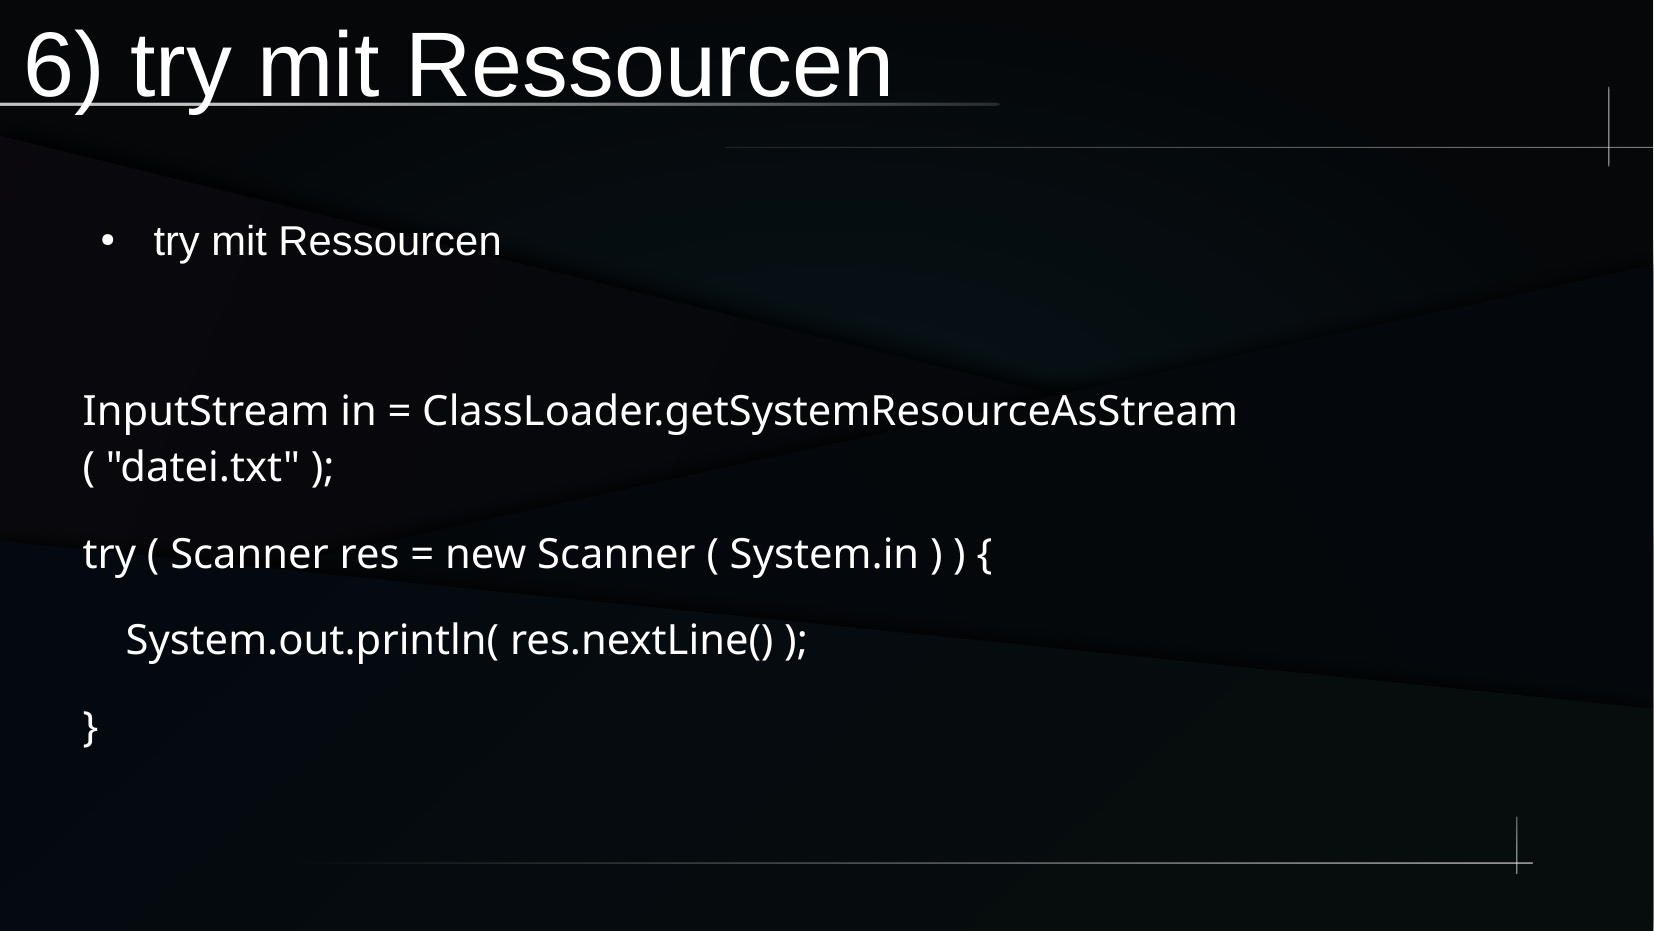

6) try mit Ressourcen
# try mit Ressourcen
InputStream in = ClassLoader.getSystemResourceAsStream ( "datei.txt" );
try ( Scanner res = new Scanner ( System.in ) ) {
 System.out.println( res.nextLine() );
}